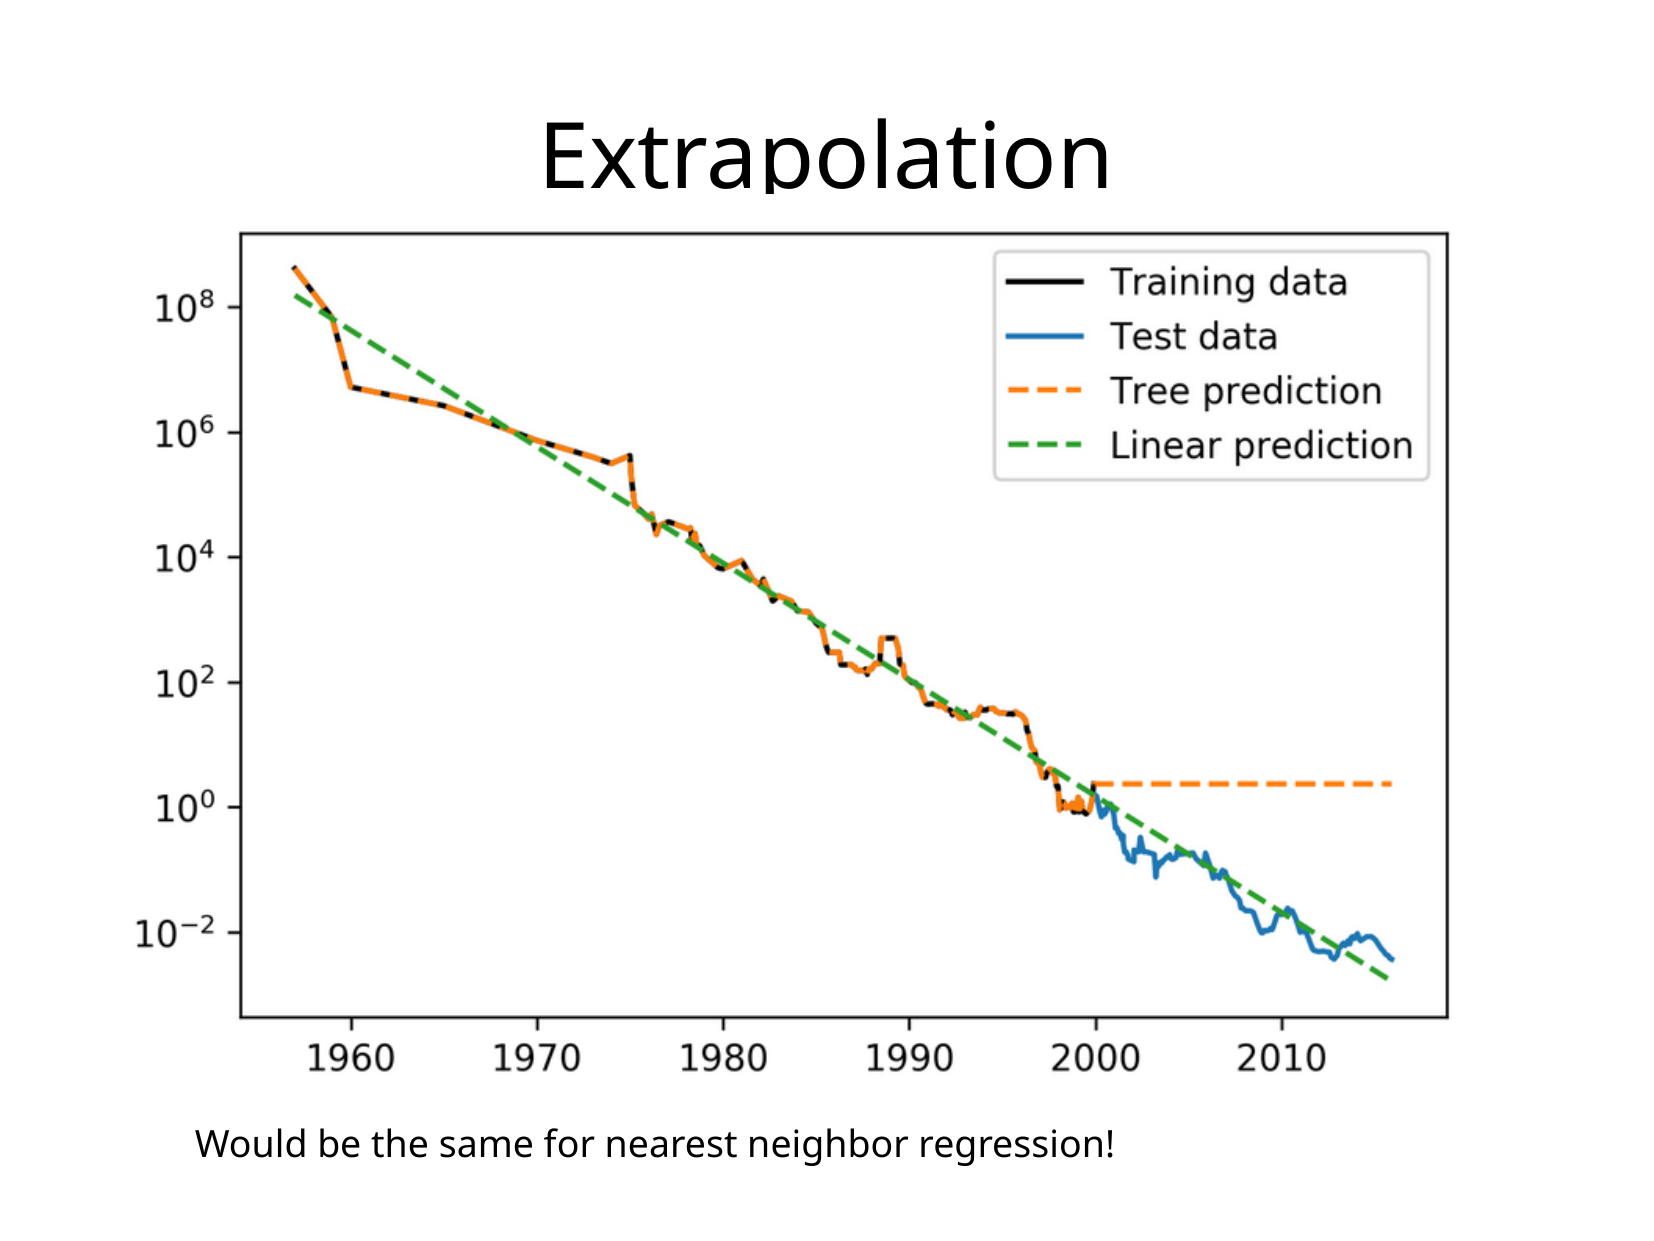

# Extrapolation
Would be the same for nearest neighbor regression!